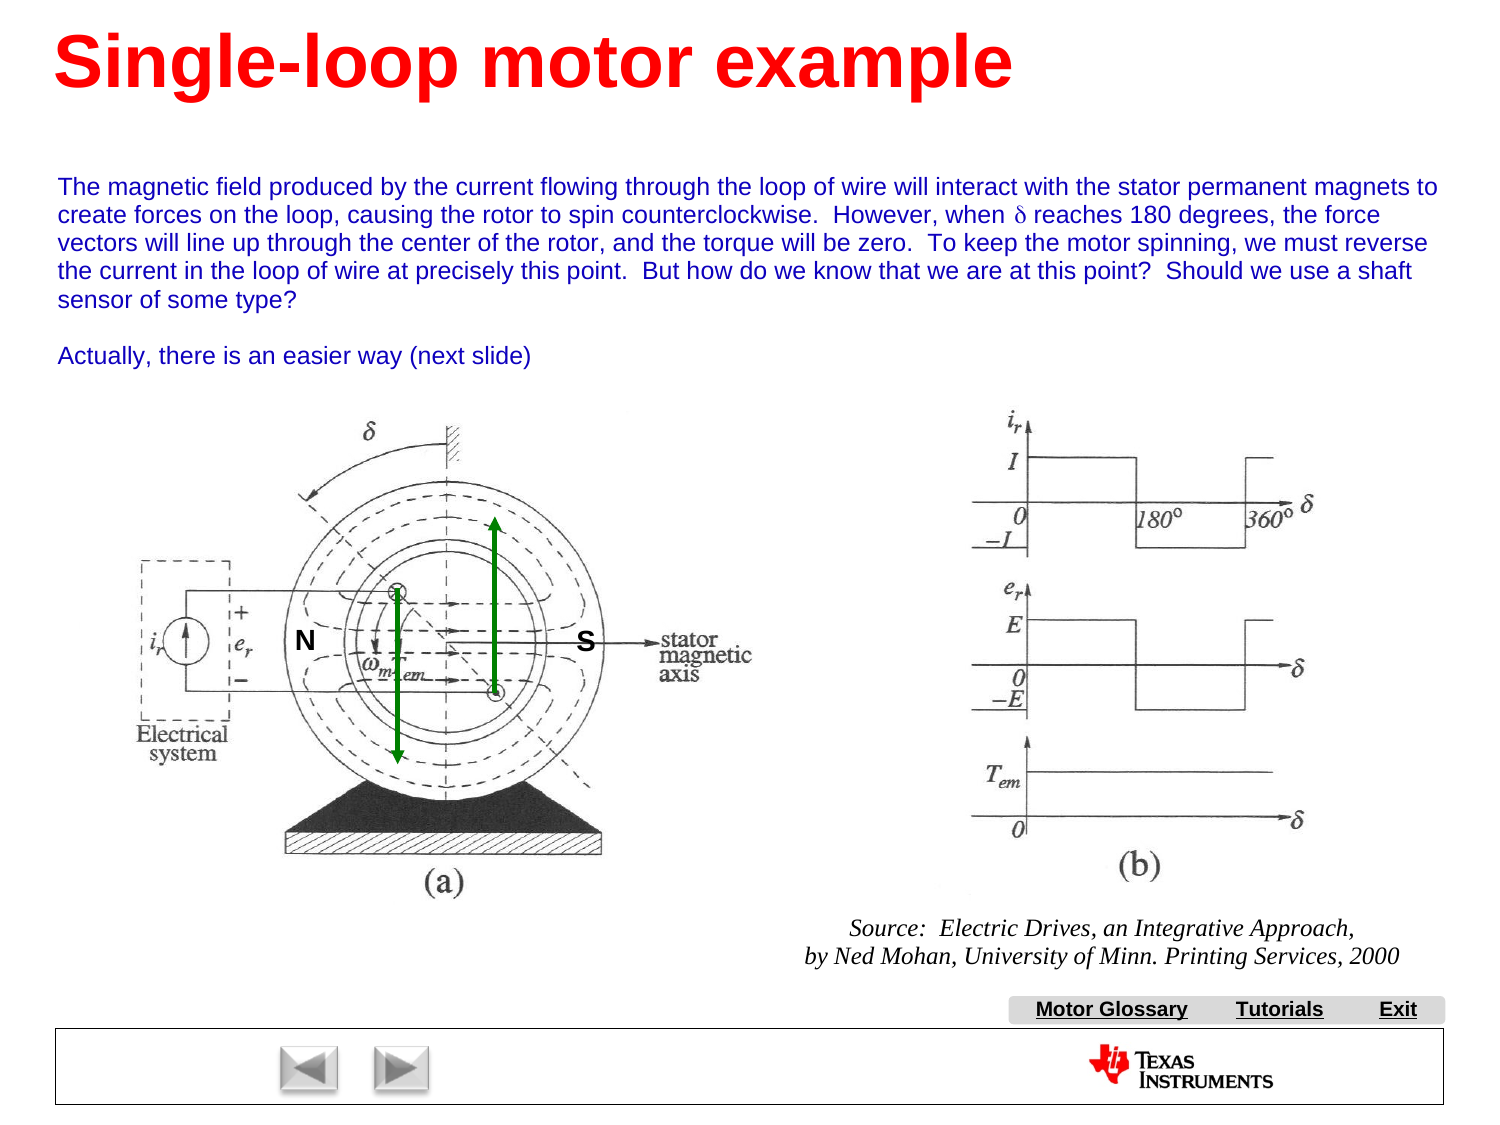

# Single-loop motor example
The magnetic field produced by the current flowing through the loop of wire will interact with the stator permanent magnets to create forces on the loop, causing the rotor to spin counterclockwise. However, when  reaches 180 degrees, the force vectors will line up through the center of the rotor, and the torque will be zero. To keep the motor spinning, we must reverse the current in the loop of wire at precisely this point. But how do we know that we are at this point? Should we use a shaft sensor of some type?
Actually, there is an easier way (next slide)
N
S
Source: Electric Drives, an Integrative Approach,
by Ned Mohan, University of Minn. Printing Services, 2000